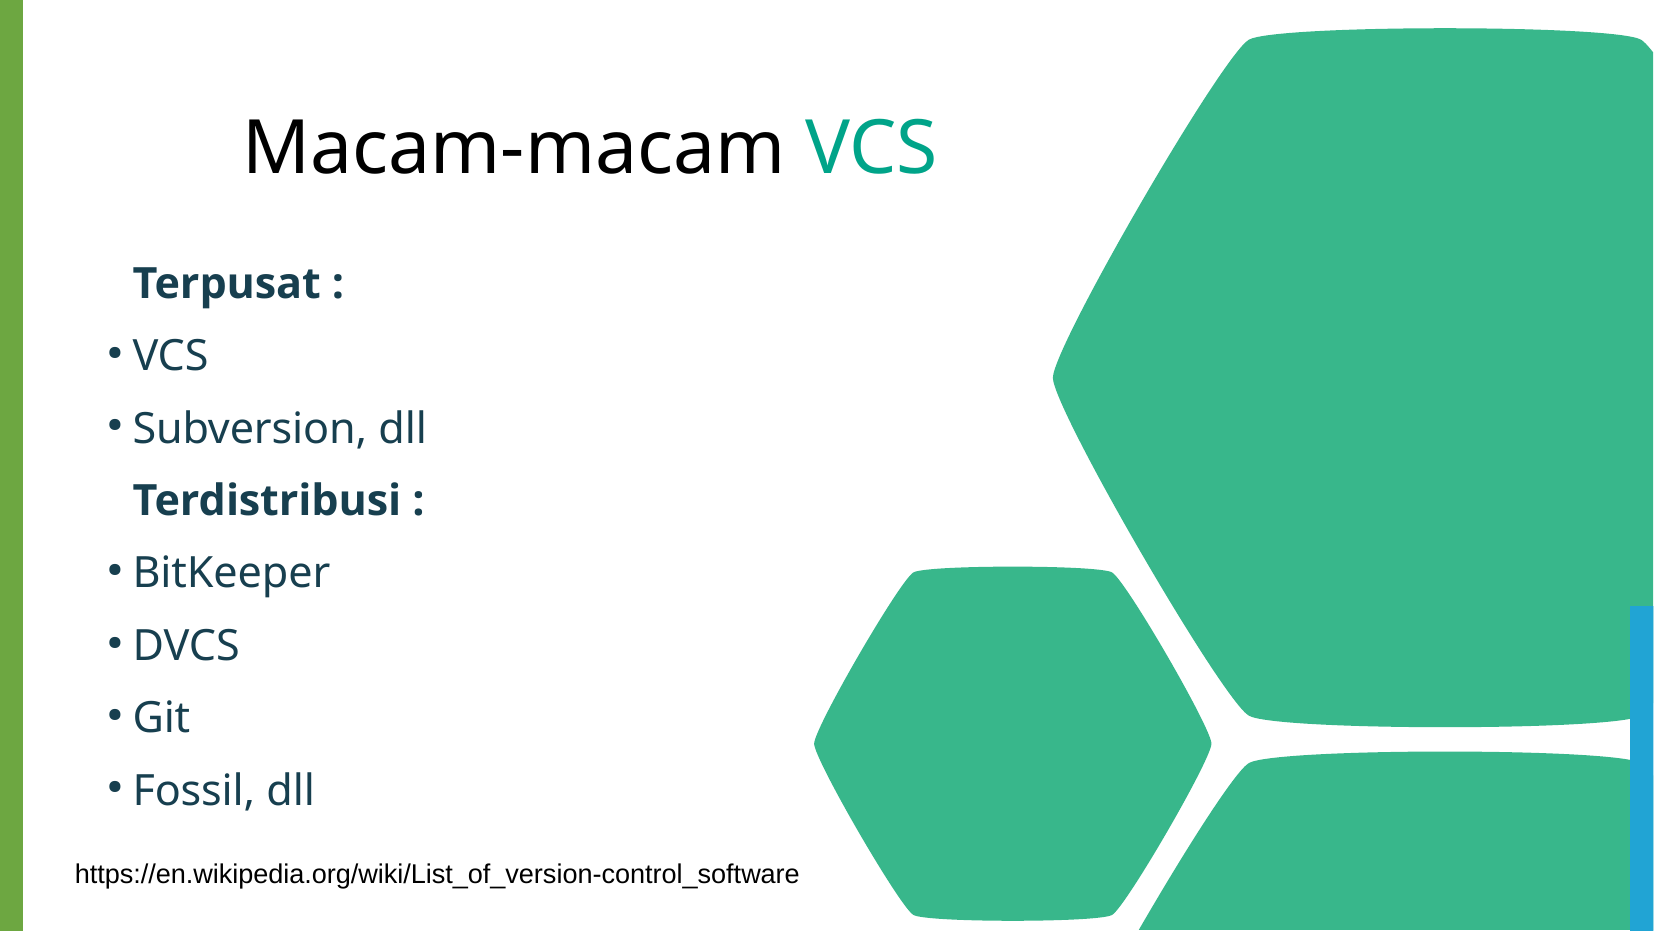

Macam-macam VCS
# Terpusat :
VCS
Subversion, dll
Terdistribusi :
BitKeeper
DVCS
Git
Fossil, dll
https://en.wikipedia.org/wiki/List_of_version-control_software